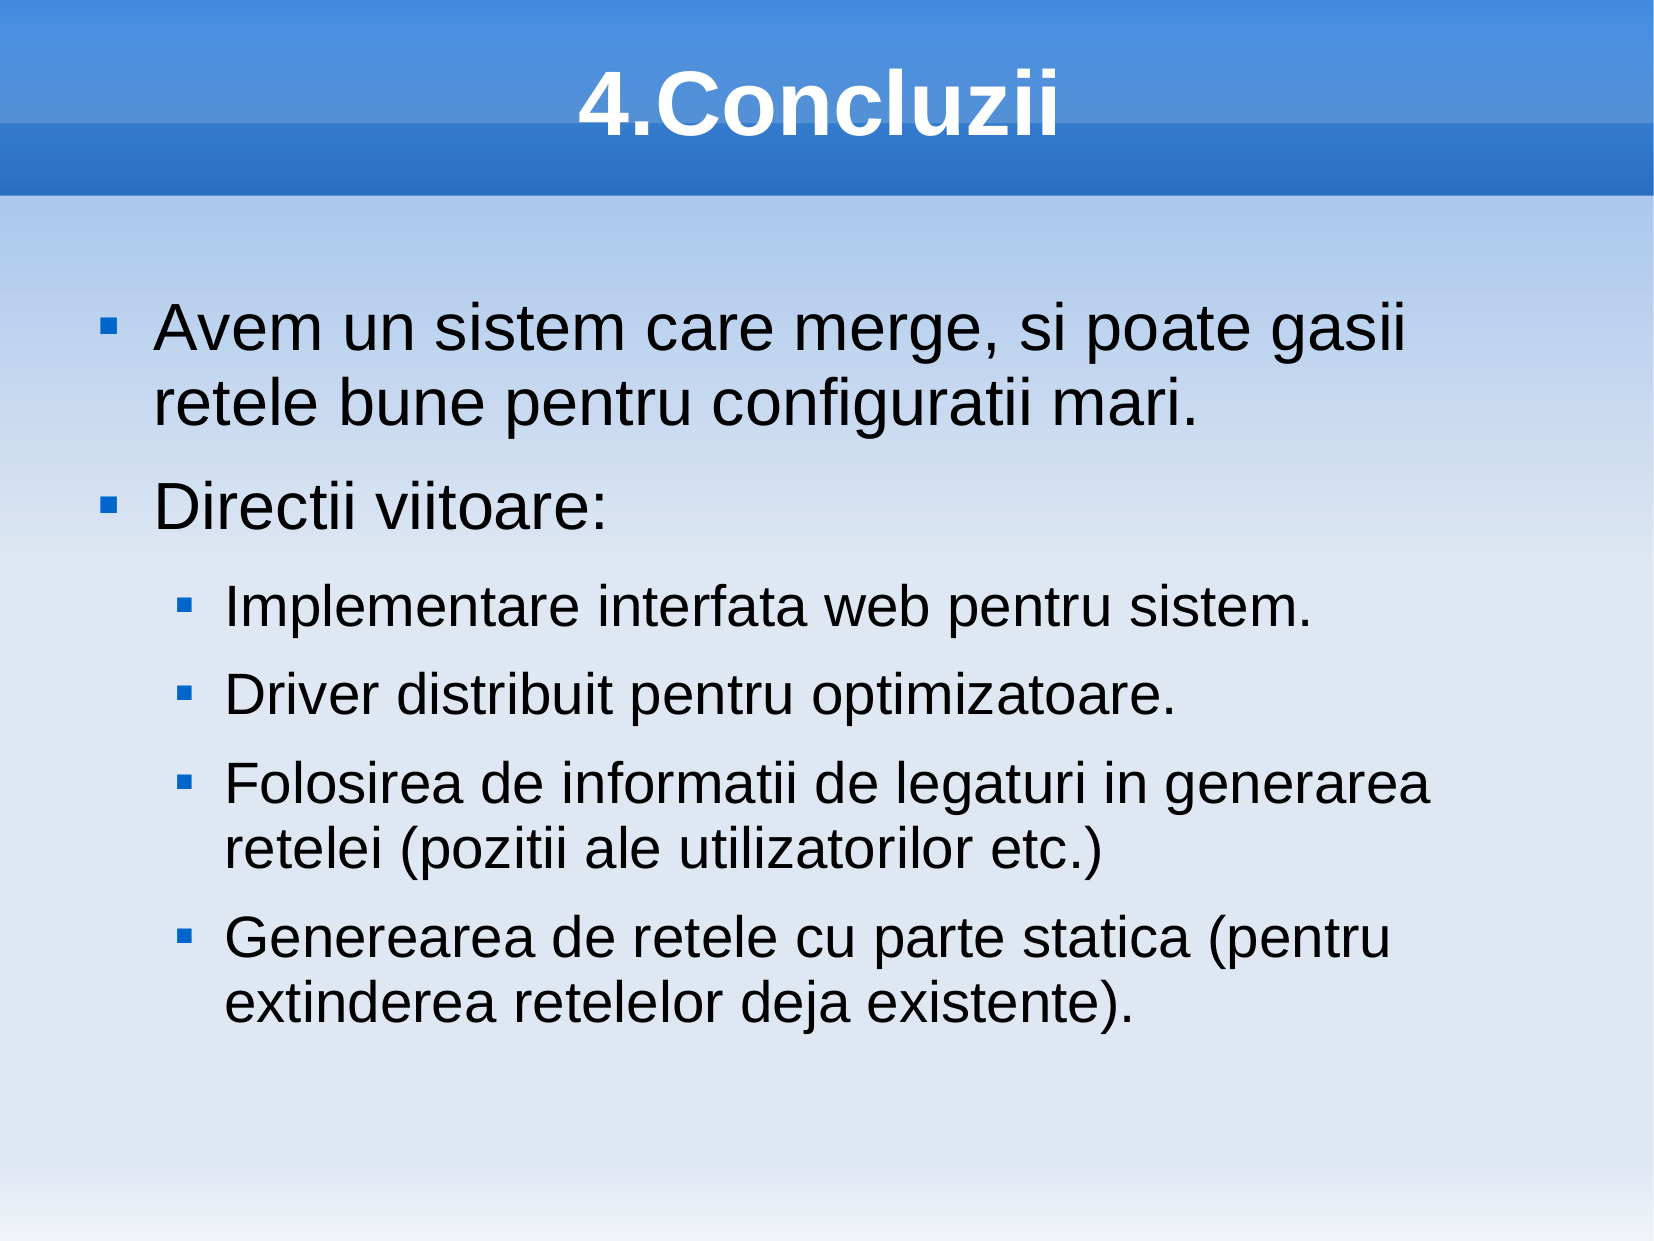

# 4.Concluzii
Avem un sistem care merge, si poate gasii retele bune pentru configuratii mari.
Directii viitoare:
Implementare interfata web pentru sistem.
Driver distribuit pentru optimizatoare.
Folosirea de informatii de legaturi in generarea retelei (pozitii ale utilizatorilor etc.)
Generearea de retele cu parte statica (pentru extinderea retelelor deja existente).